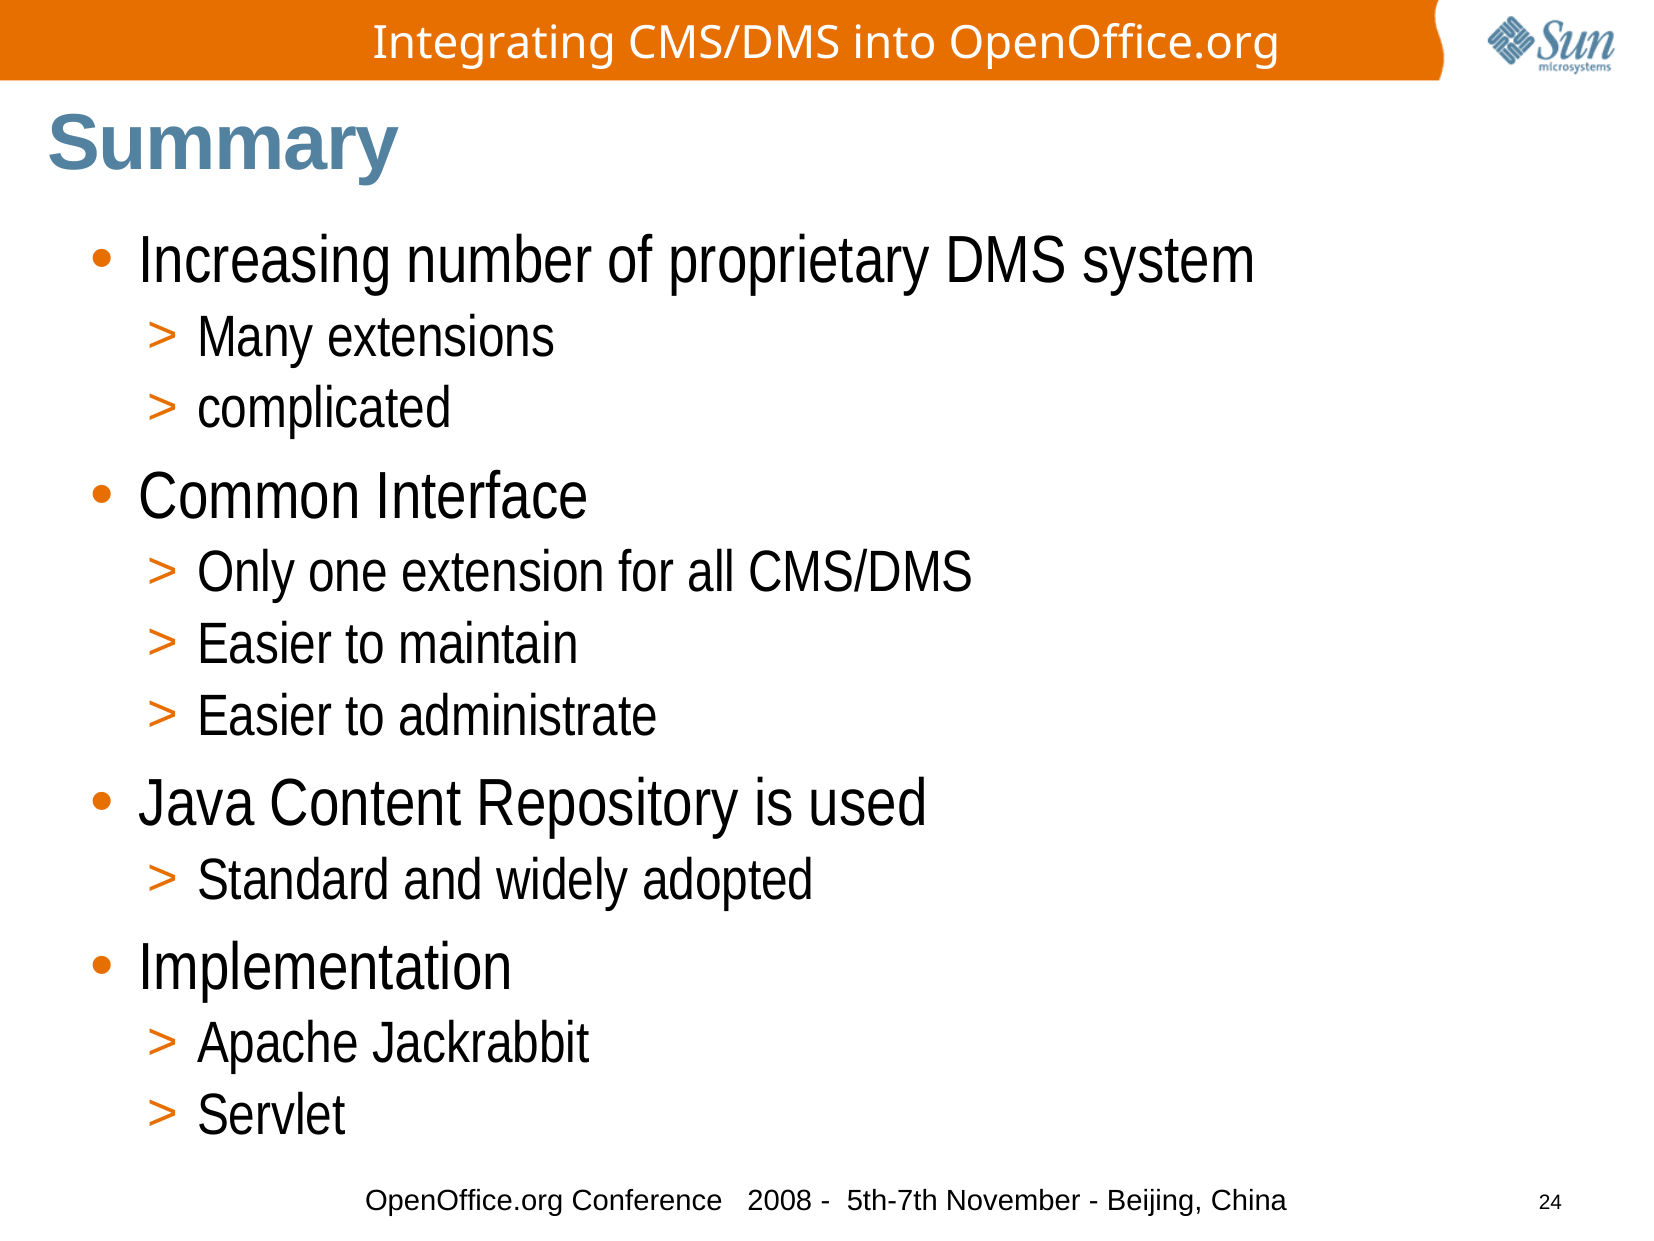

# Summary
Increasing number of proprietary DMS system
Many extensions
complicated
Common Interface
Only one extension for all CMS/DMS
Easier to maintain
Easier to administrate
Java Content Repository is used
Standard and widely adopted
Implementation
Apache Jackrabbit
Servlet